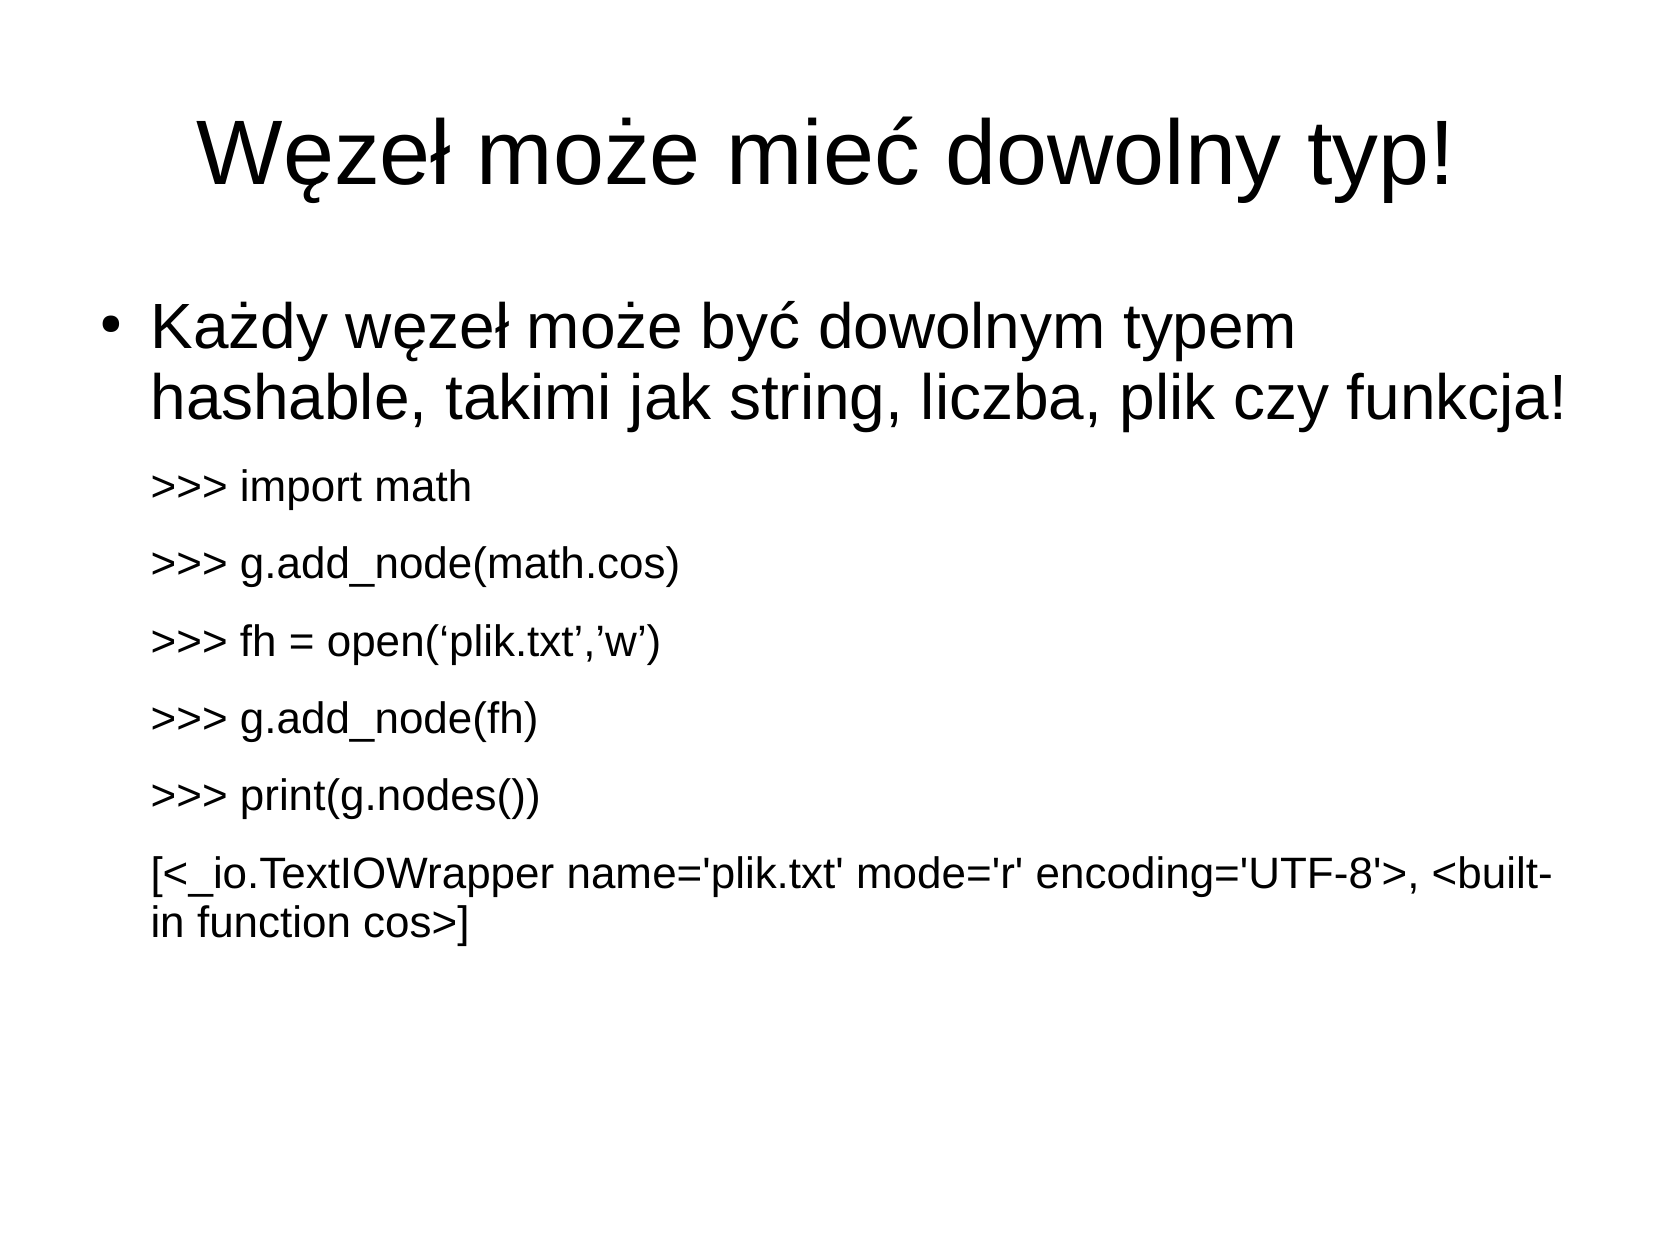

# Węzeł może mieć dowolny typ!
Każdy węzeł może być dowolnym typem hashable, takimi jak string, liczba, plik czy funkcja!
>>> import math
>>> g.add_node(math.cos)
>>> fh = open(‘plik.txt’,’w’)
>>> g.add_node(fh)
>>> print(g.nodes())
[<_io.TextIOWrapper name='plik.txt' mode='r' encoding='UTF-8'>, <built-in function cos>]